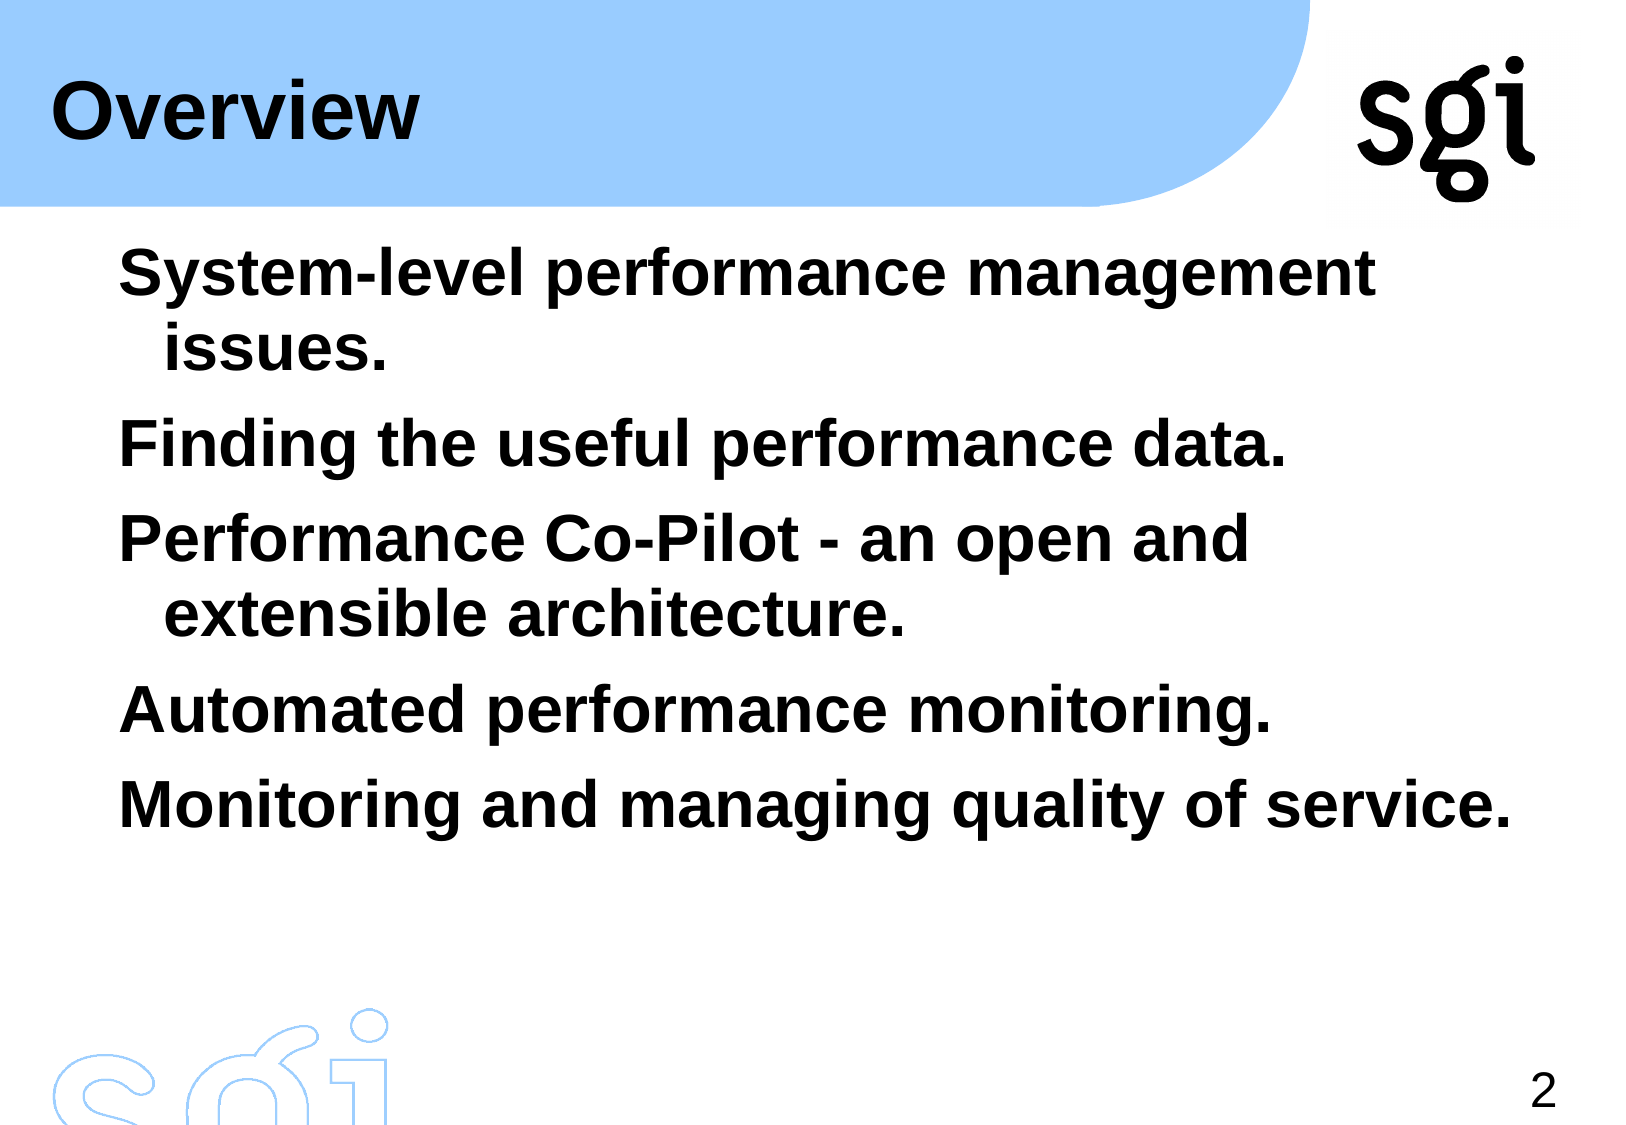

# Overview
System-level performance management issues.
Finding the useful performance data.
Performance Co-Pilot - an open and extensible architecture.
Automated performance monitoring.
Monitoring and managing quality of service.